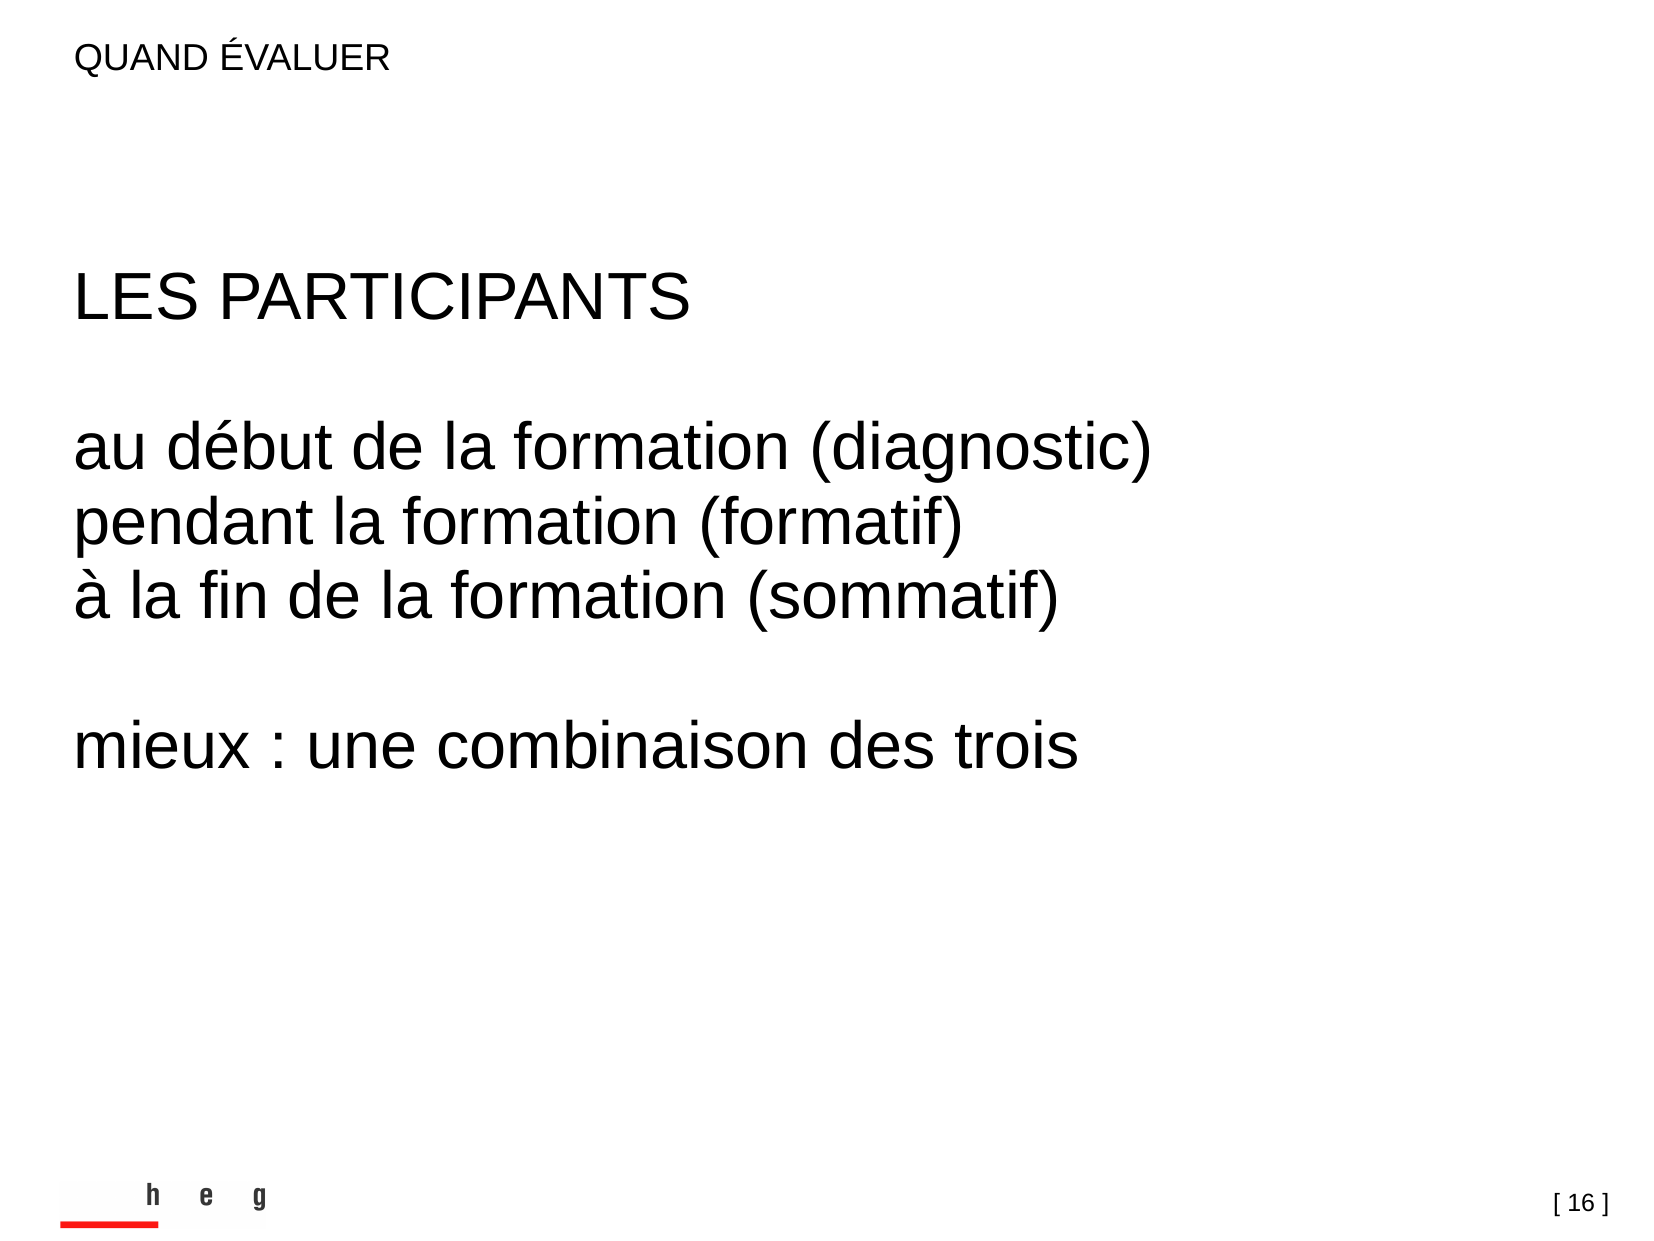

QUAND ÉVALUER
LES PARTICIPANTS
au début de la formation (diagnostic)
pendant la formation (formatif)
à la fin de la formation (sommatif)
mieux : une combinaison des trois